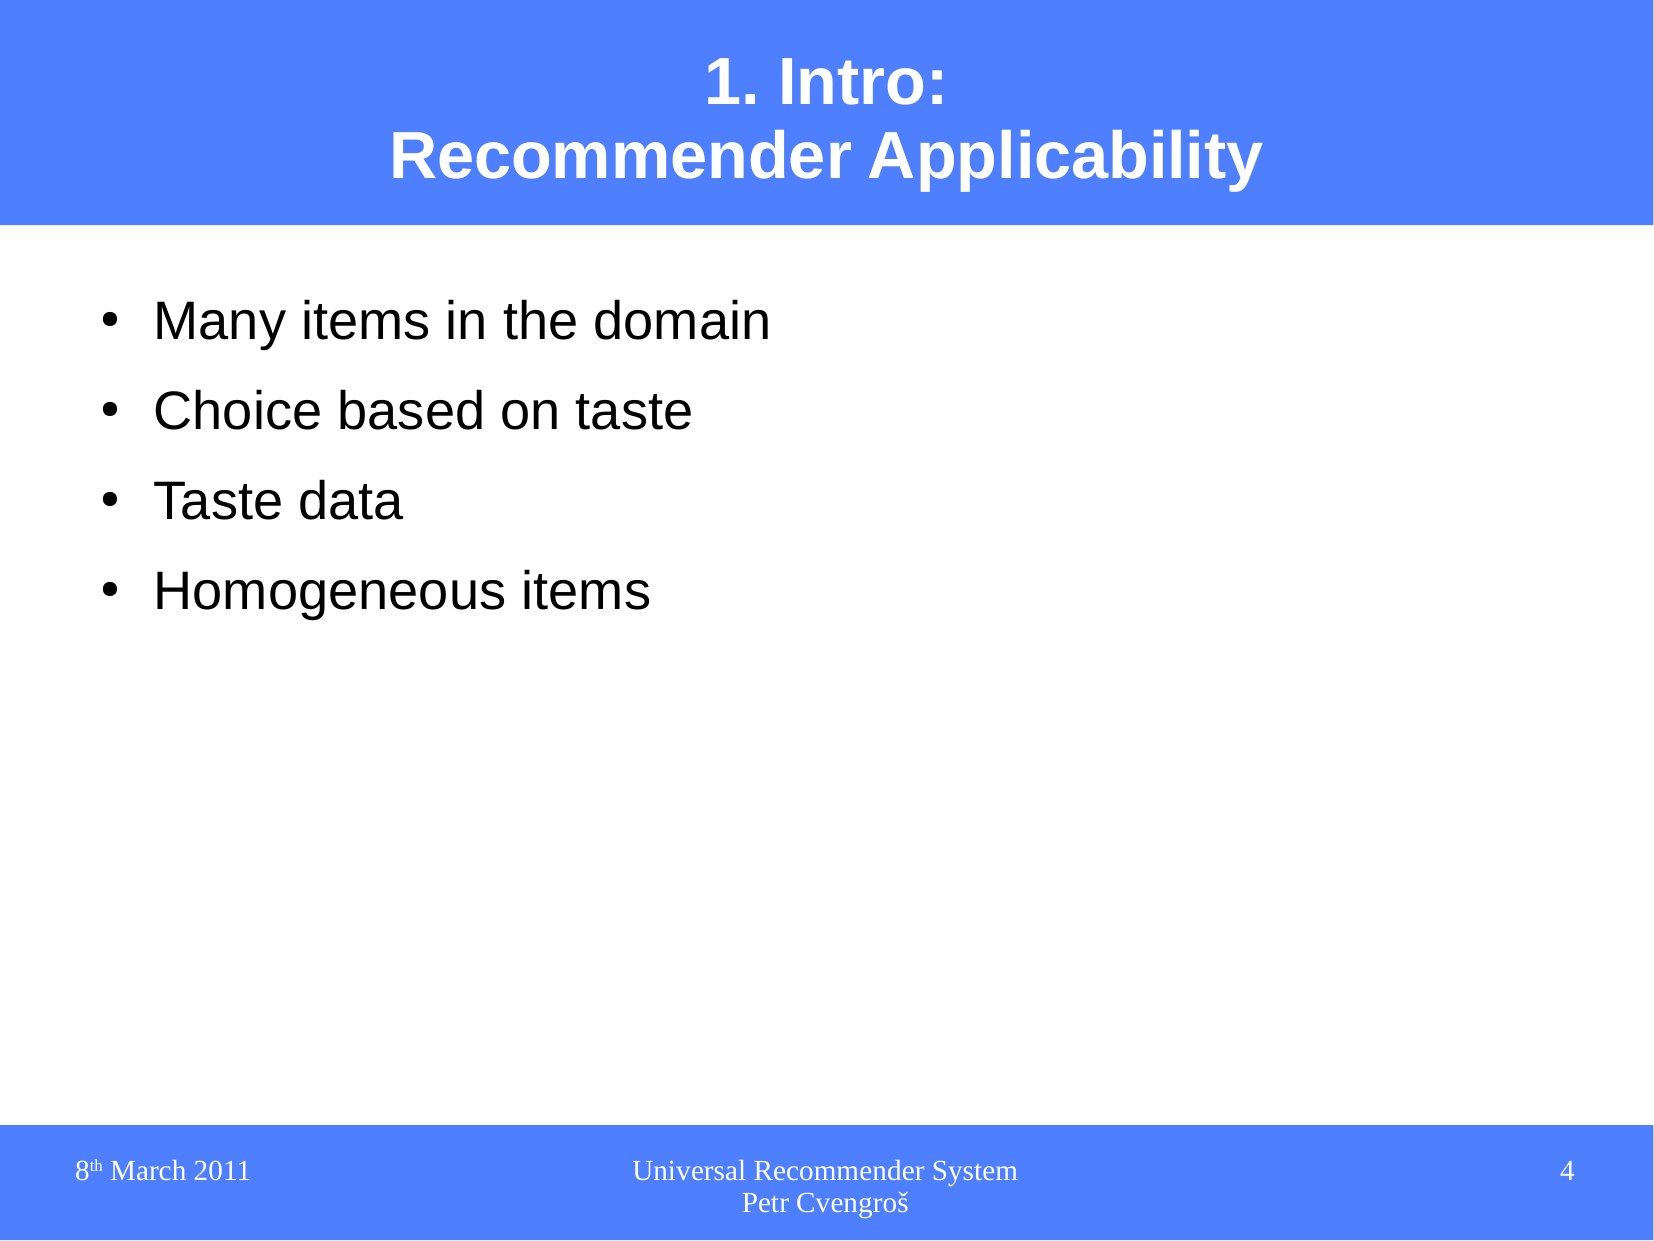

# 1. Intro: Recommender Applicability
Many items in the domain
Choice based on taste
Taste data
Homogeneous items
4